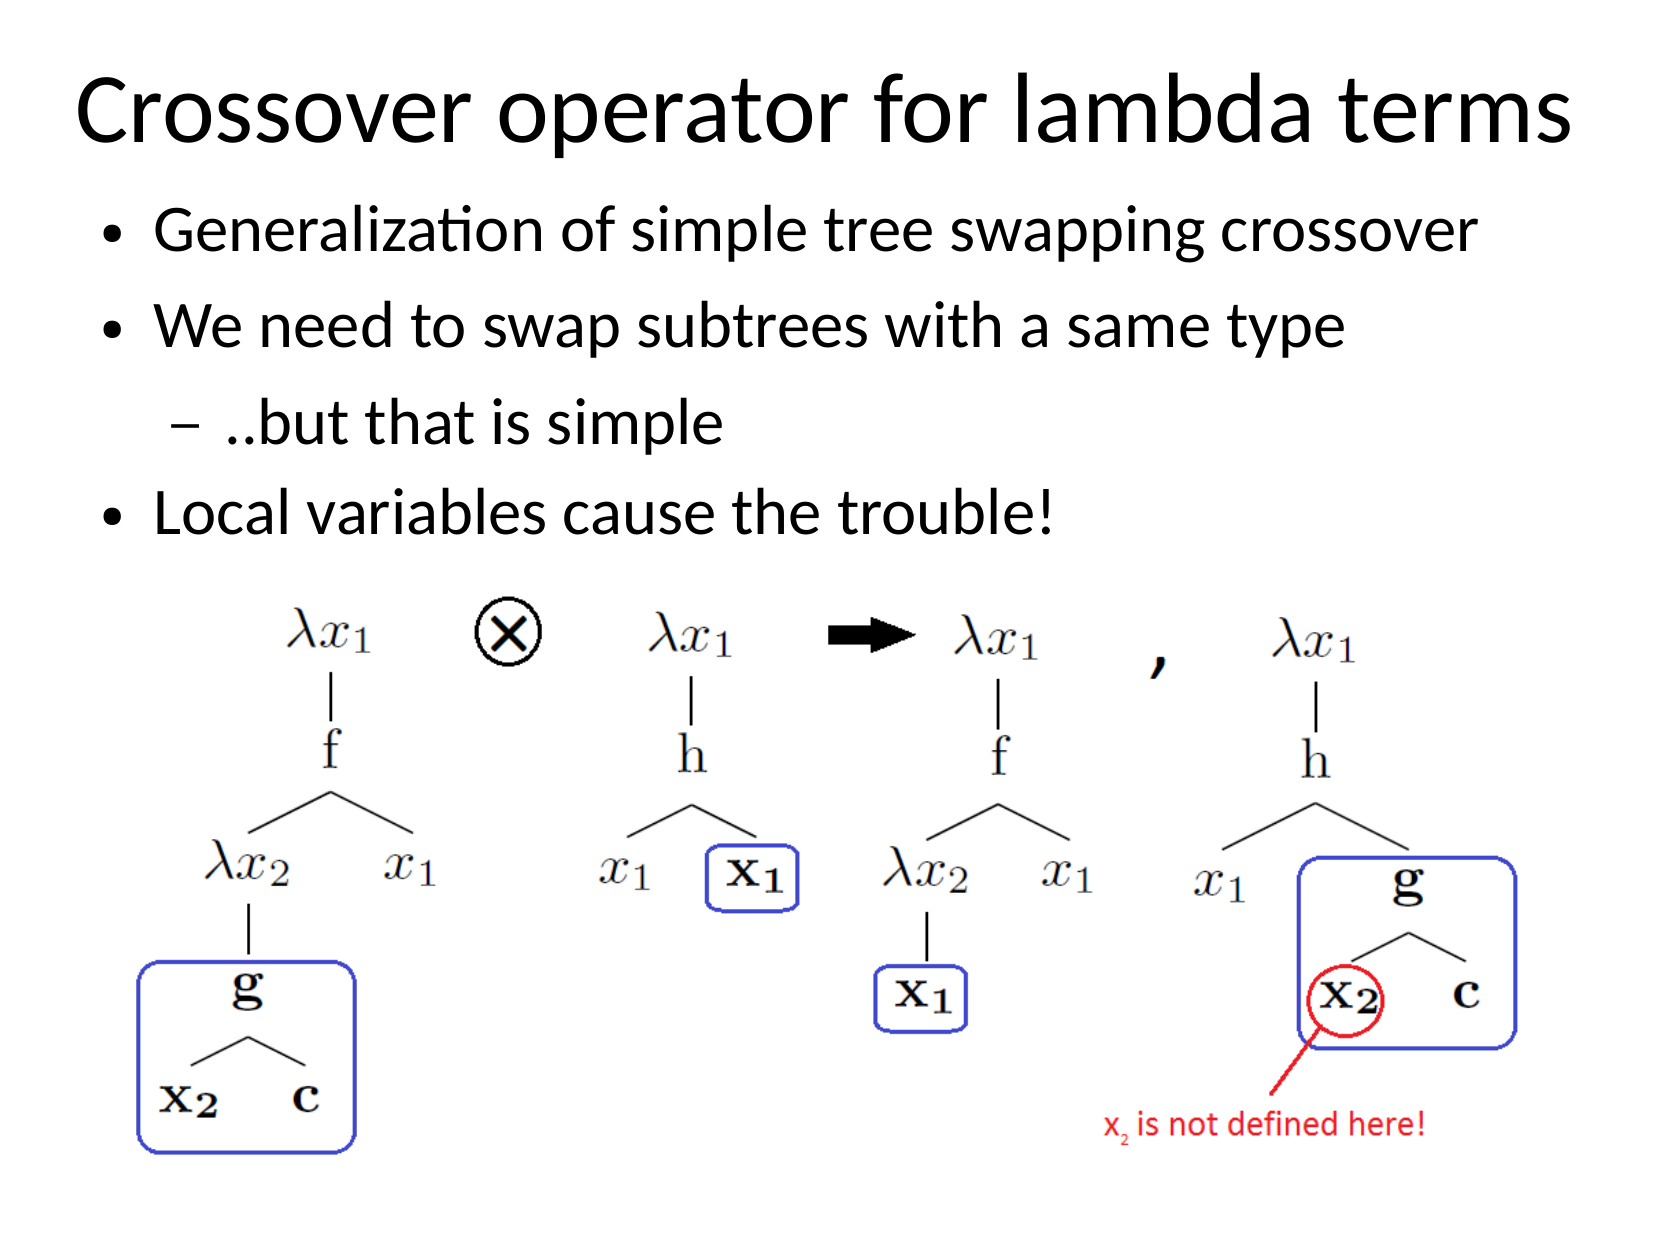

# Crossover operator for lambda terms
Generalization of simple tree swapping crossover
We need to swap subtrees with a same type
..but that is simple
Local variables cause the trouble!